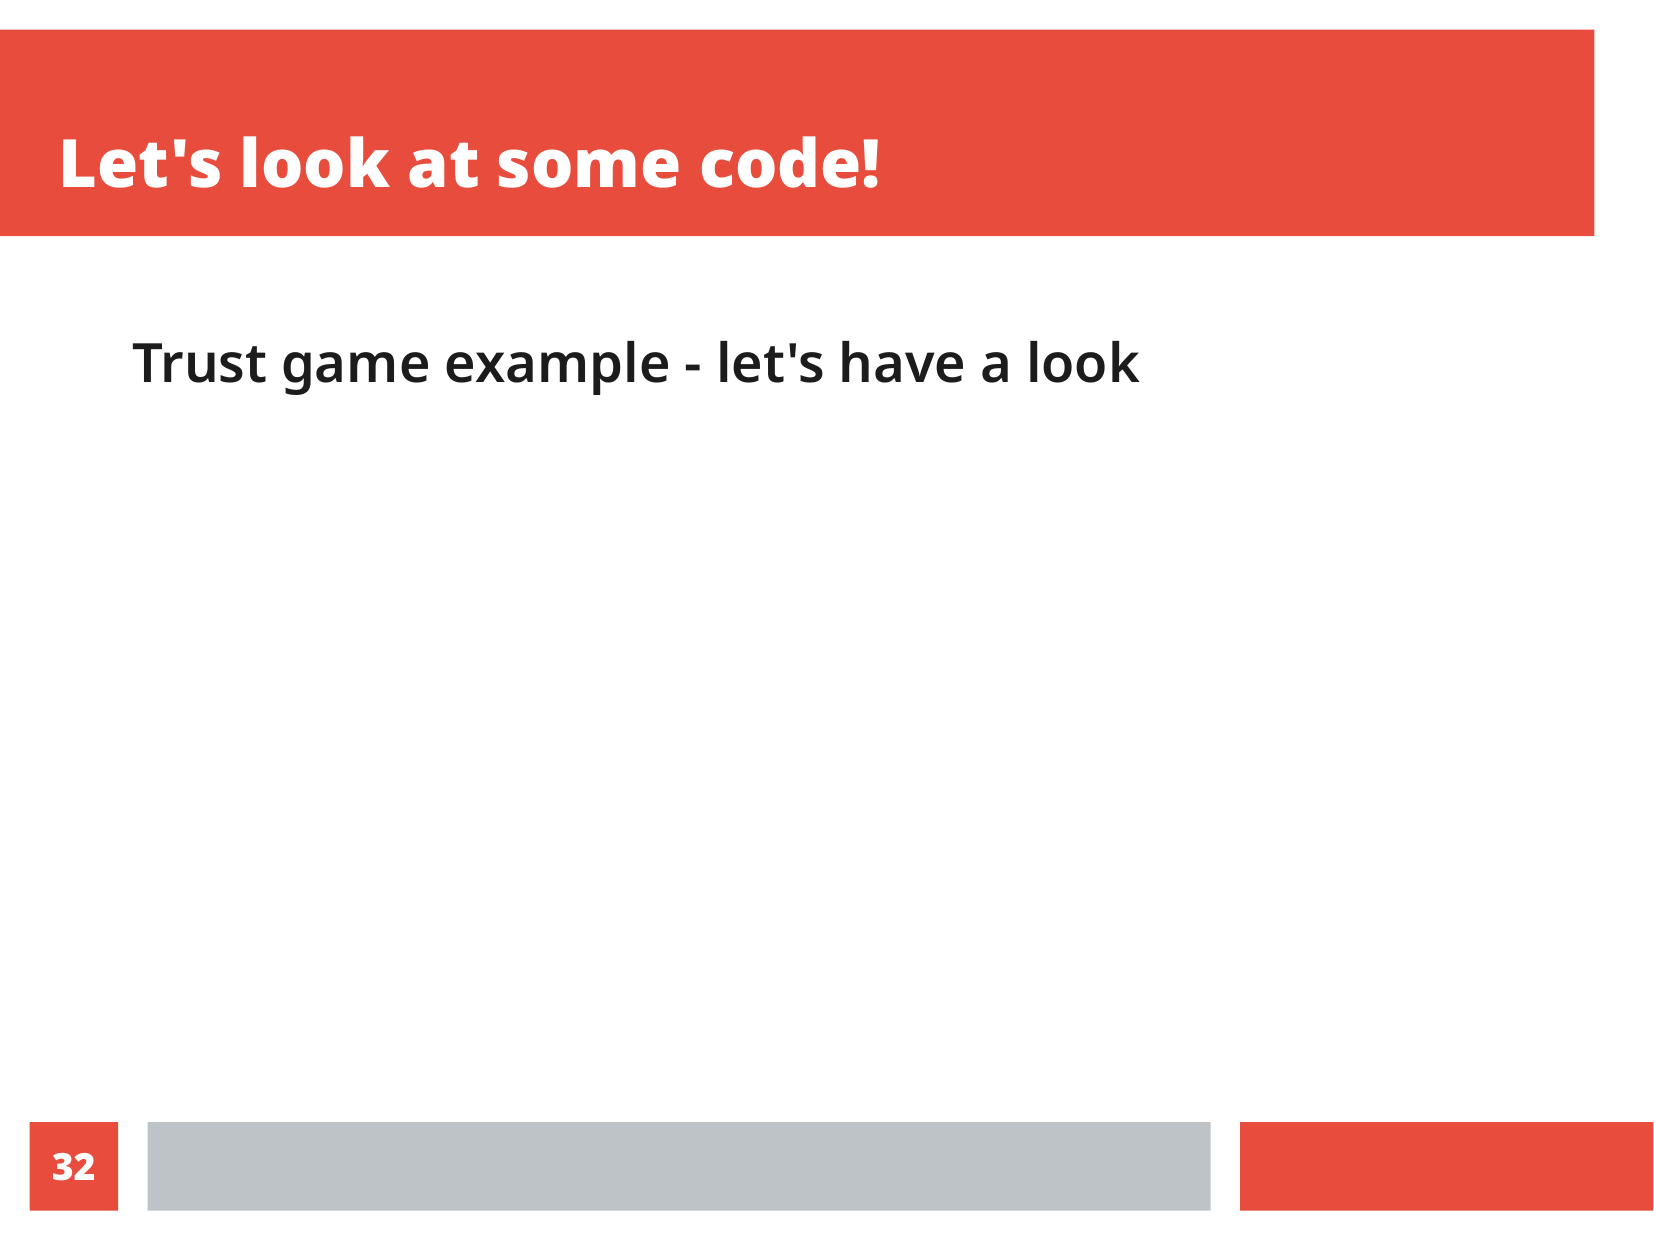

# Let's look at some code!
 Trust game example - let's have a look
32